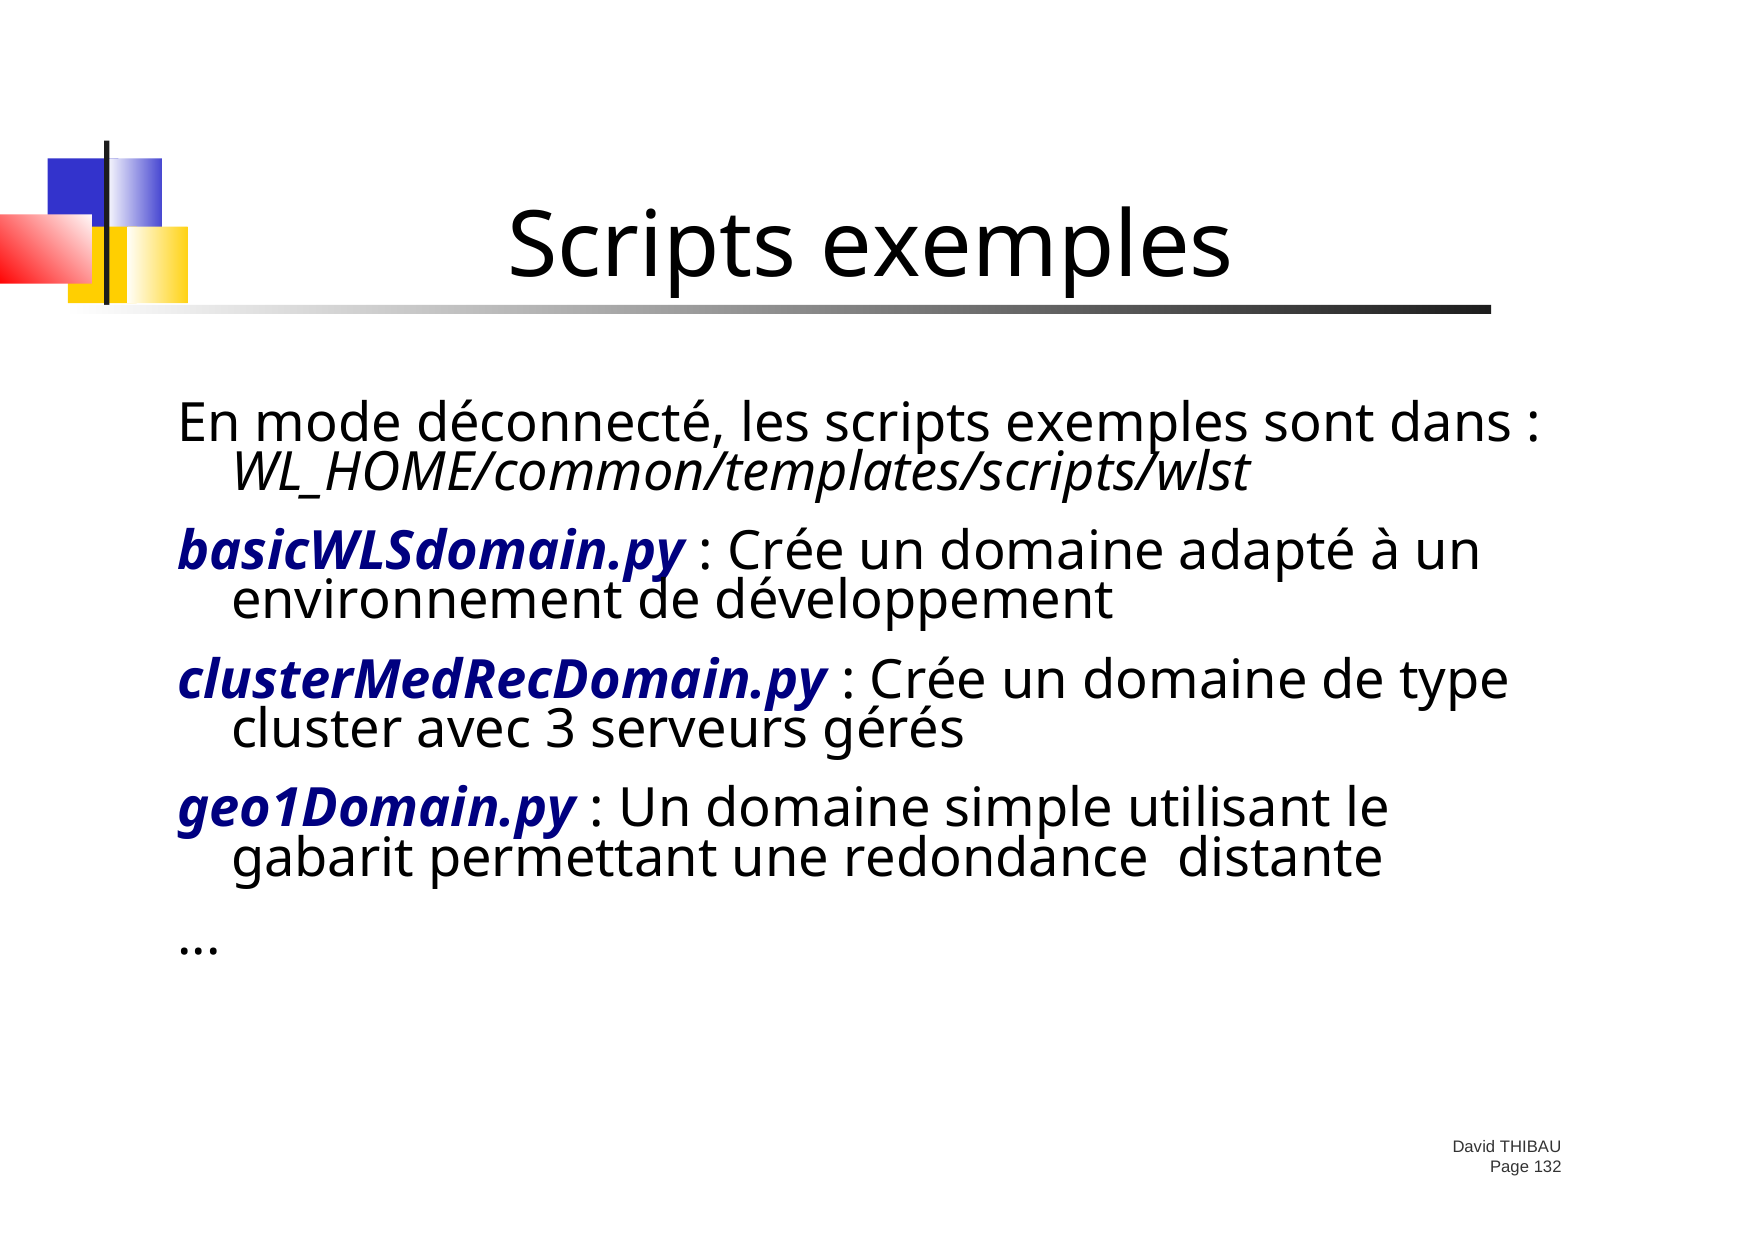

# Scripts exemples
En mode déconnecté, les scripts exemples sont dans :
WL_HOME/common/templates/scripts/wlst
basicWLSdomain.py : Crée un domaine adapté à un environnement de développement
clusterMedRecDomain.py : Crée un domaine de type cluster avec 3 serveurs gérés
geo1Domain.py : Un domaine simple utilisant le gabarit permettant une redondance distante
...